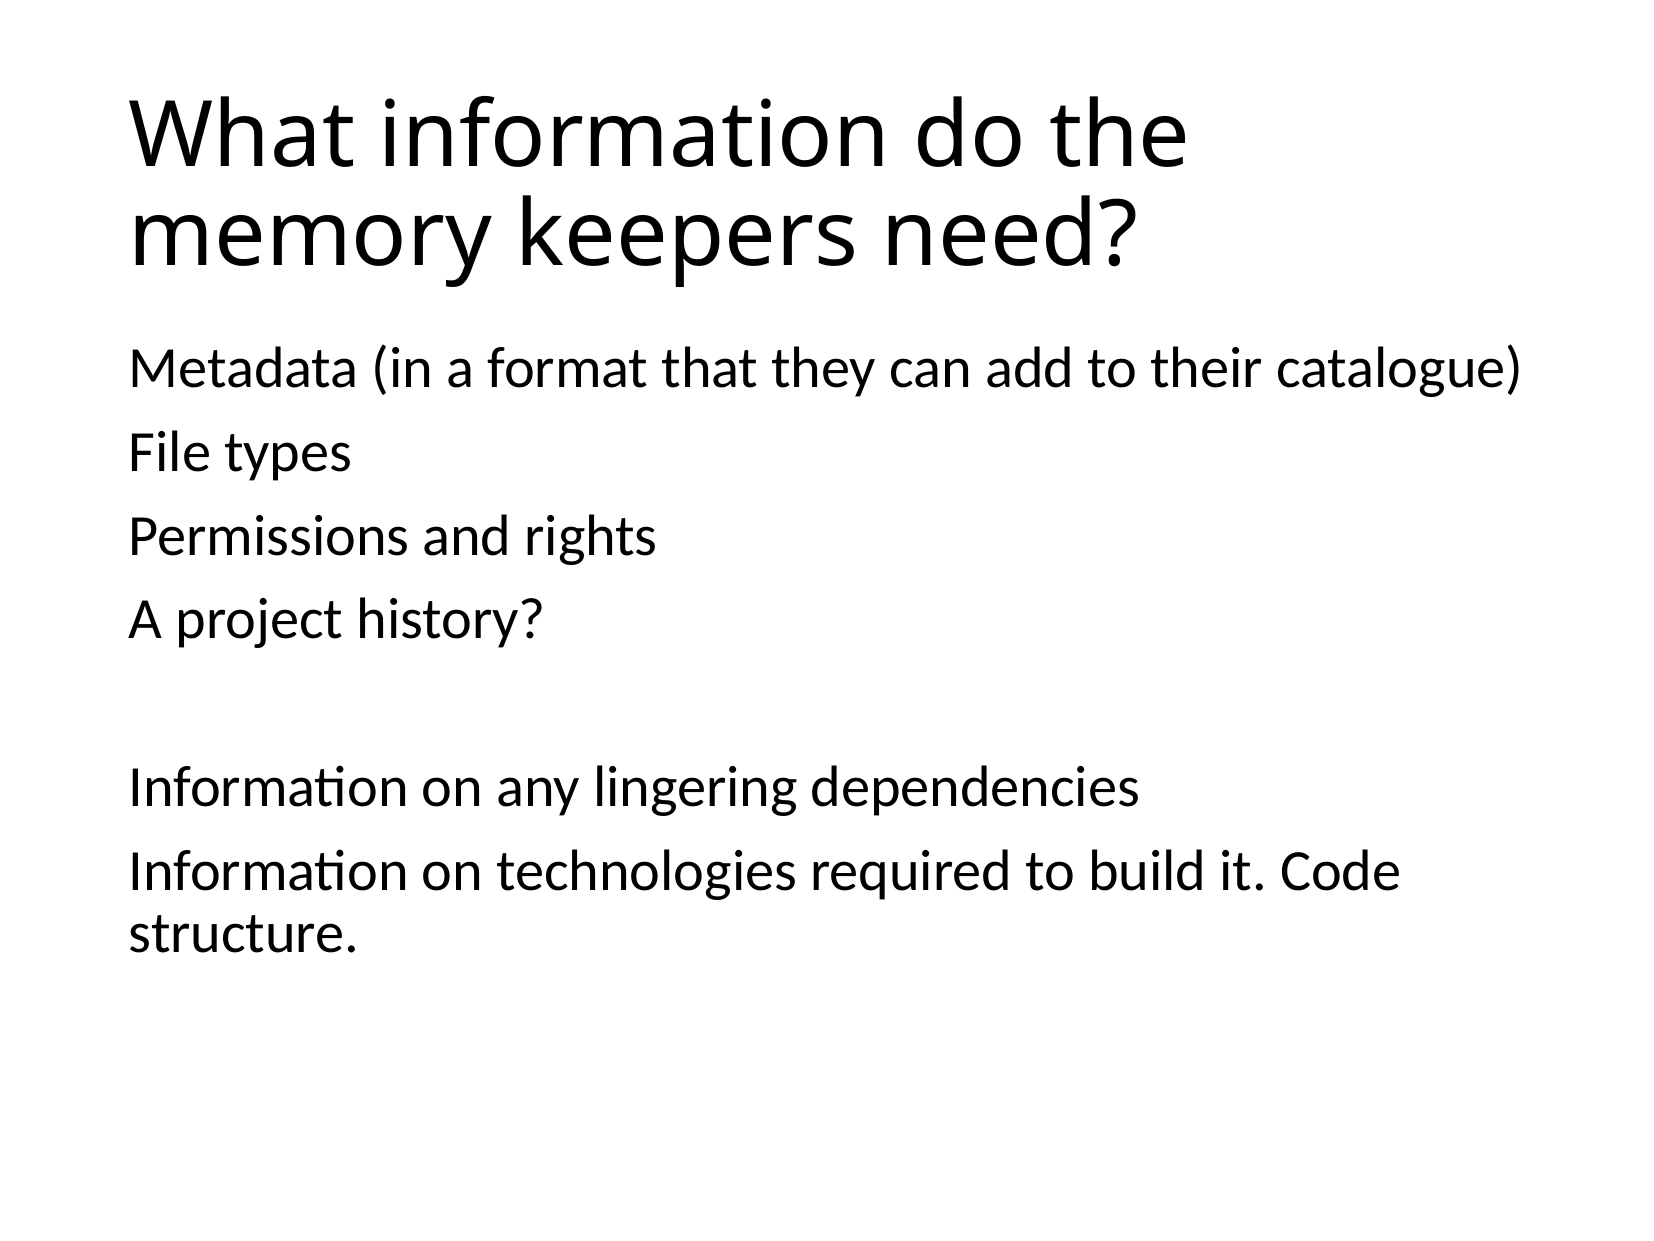

# What information do the memory keepers need?
Metadata (in a format that they can add to their catalogue)
File types
Permissions and rights
A project history?
Information on any lingering dependencies
Information on technologies required to build it. Code structure.